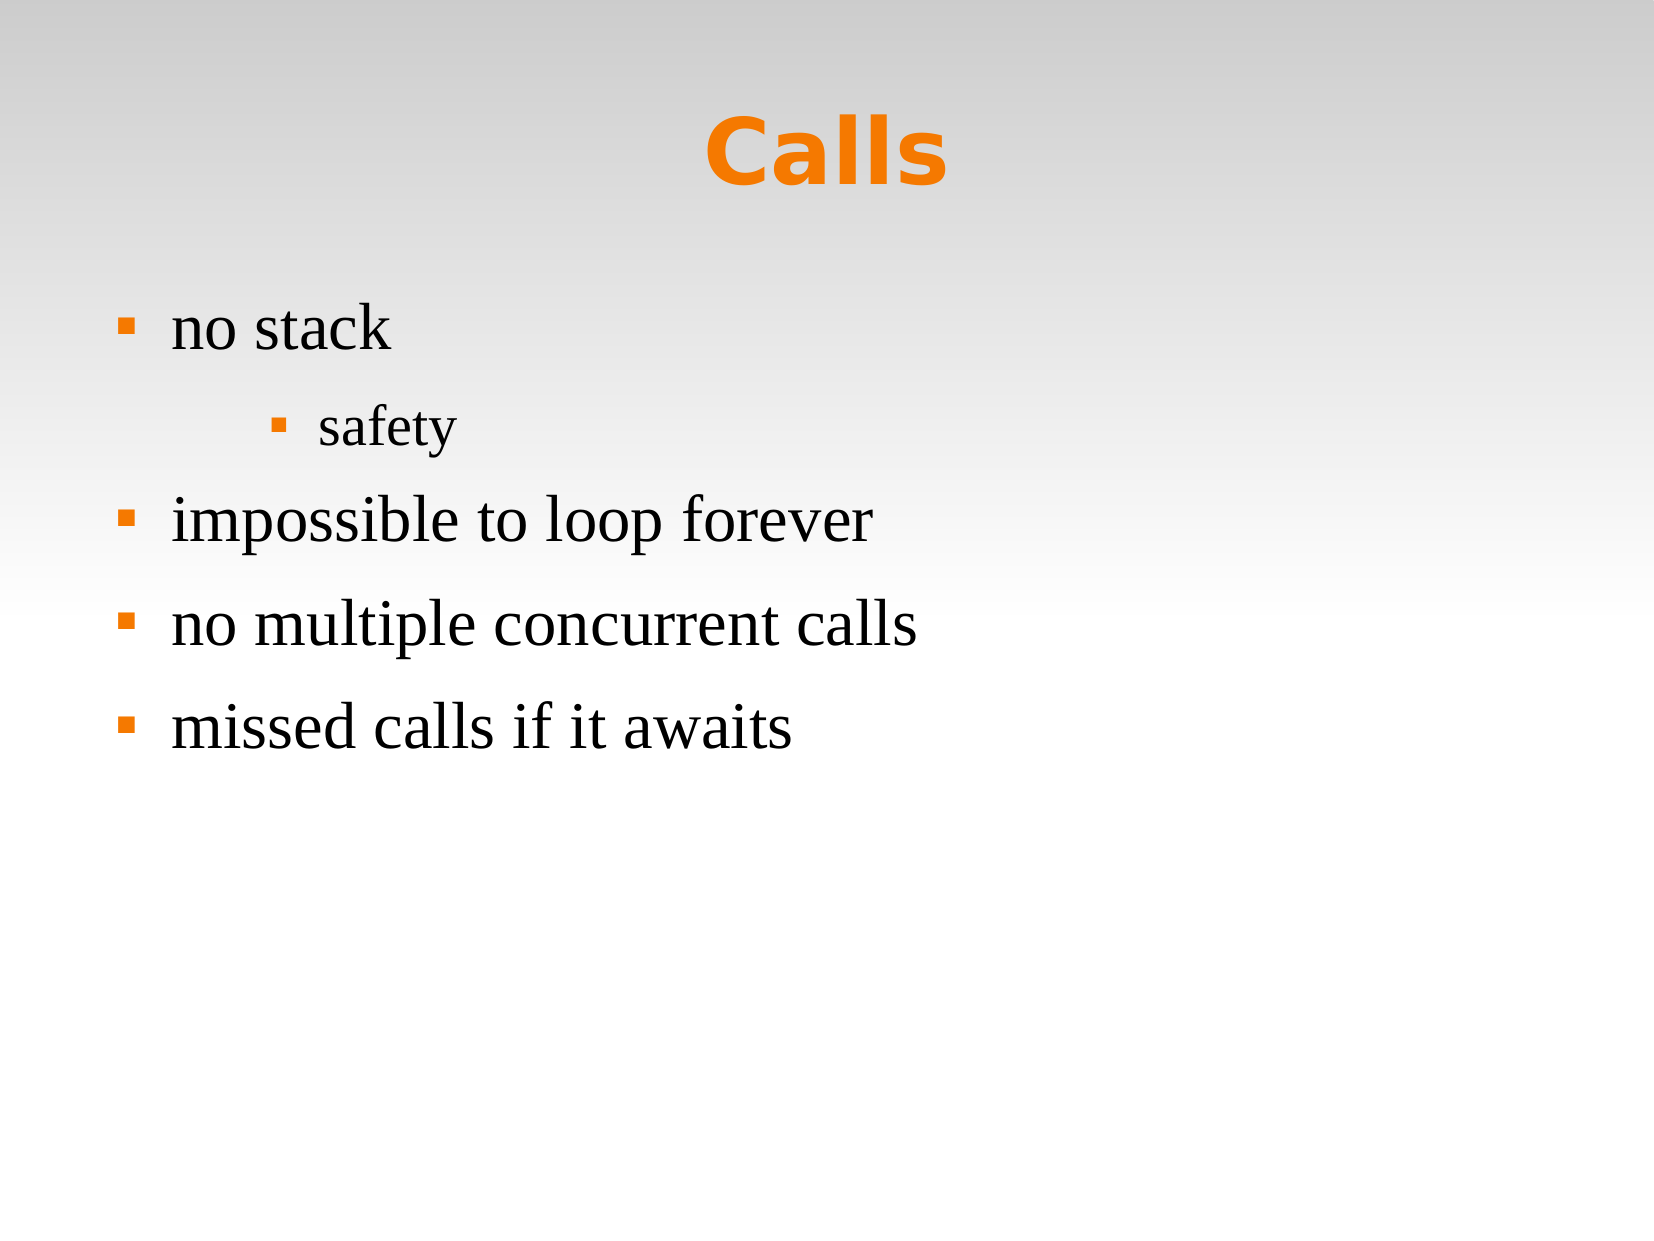

# Calls
no stack
safety
impossible to loop forever
no multiple concurrent calls
missed calls if it awaits